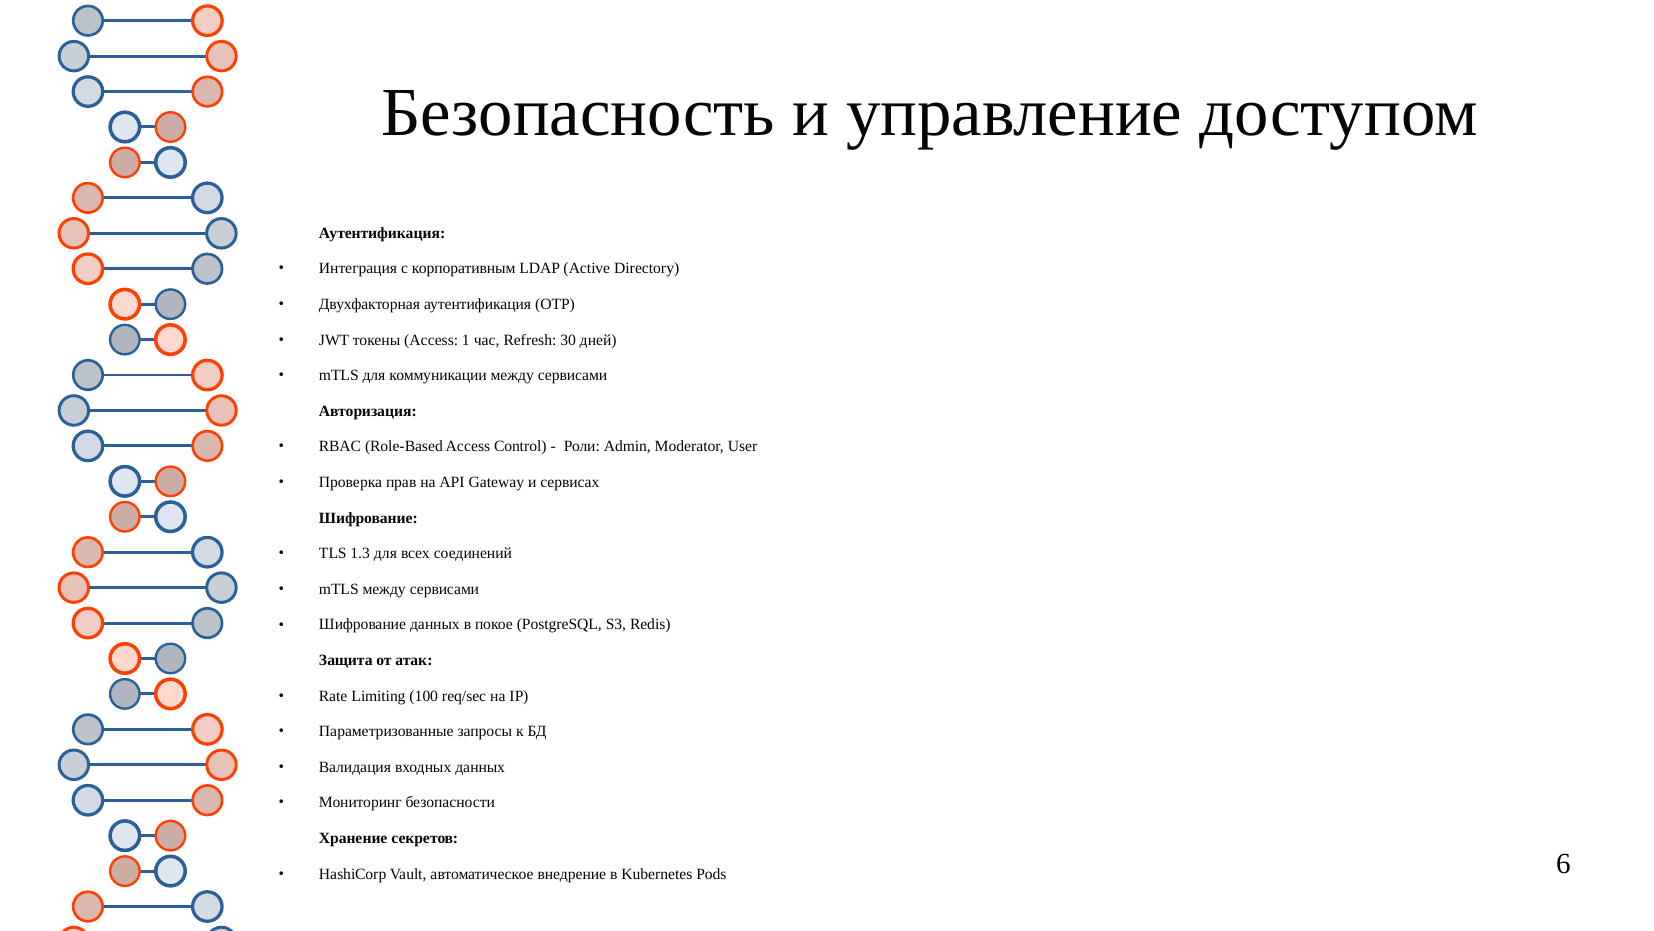

# Безопасность и управление доступом
Аутентификация:
Интеграция с корпоративным LDAP (Active Directory)
Двухфакторная аутентификация (OTP)
JWT токены (Access: 1 час, Refresh: 30 дней)
mTLS для коммуникации между сервисами
Авторизация:
RBAC (Role-Based Access Control) - Роли: Admin, Moderator, User
Проверка прав на API Gateway и сервисах
Шифрование:
TLS 1.3 для всех соединений
mTLS между сервисами
Шифрование данных в покое (PostgreSQL, S3, Redis)
Защита от атак:
Rate Limiting (100 req/sec на IP)
Параметризованные запросы к БД
Валидация входных данных
Мониторинг безопасности
Хранение секретов:
HashiCorp Vault, автоматическое внедрение в Kubernetes Pods
6